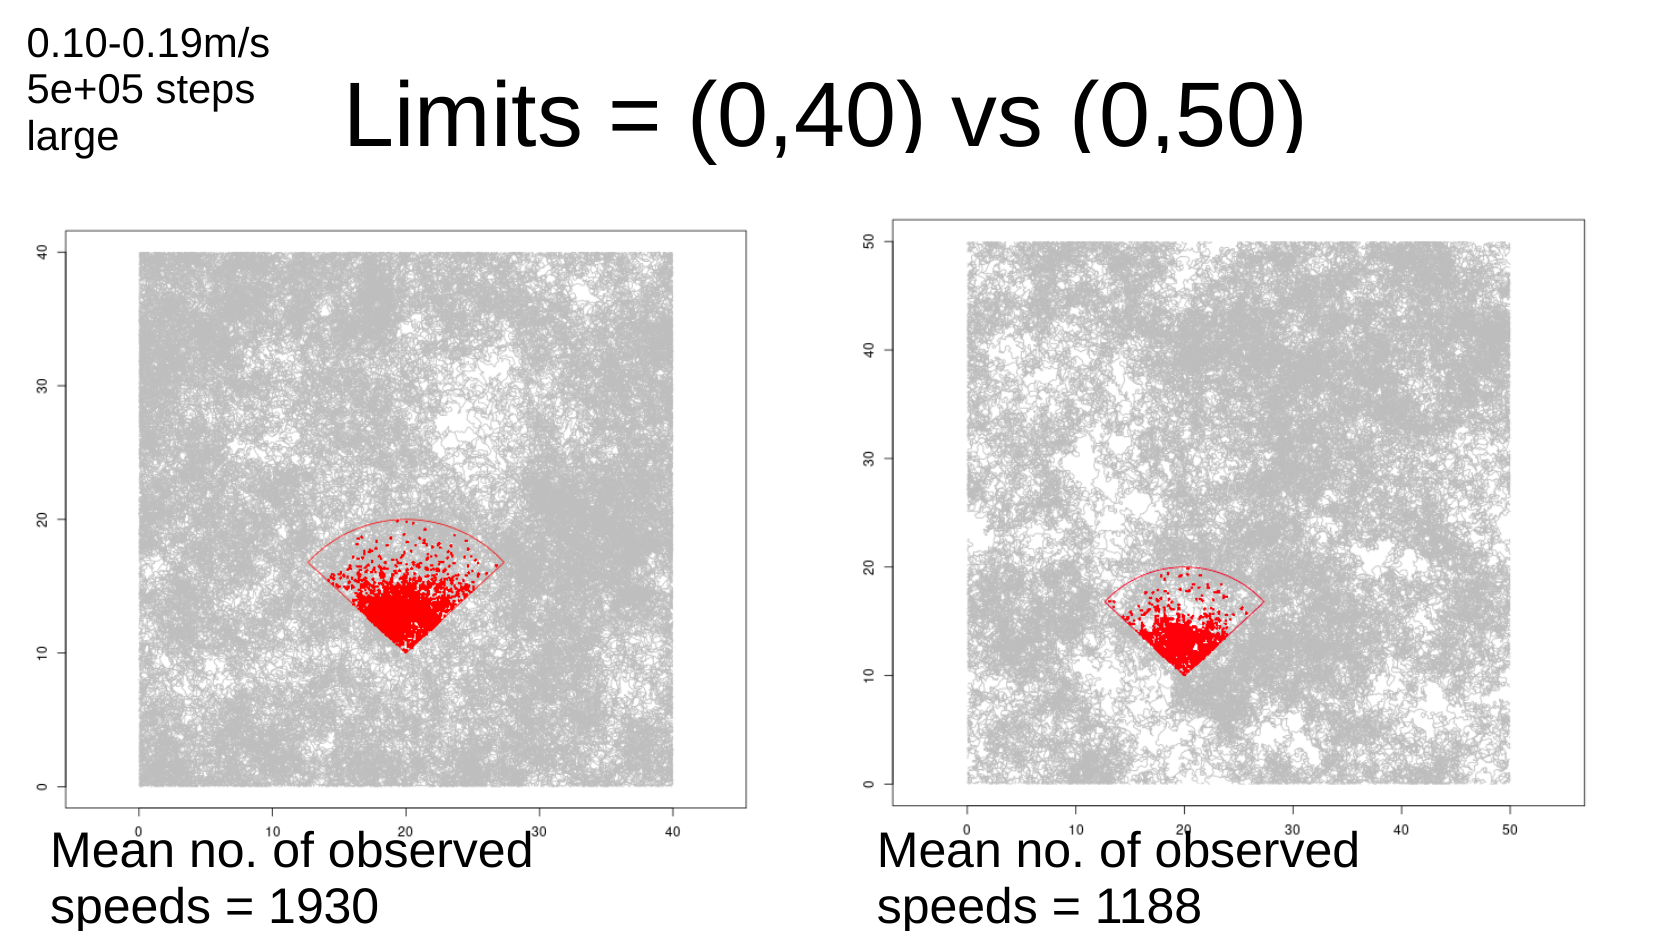

0.10-0.19m/s
5e+05 steps
large
# Limits = (0,40) vs (0,50)
Mean no. of observed speeds = 1188
Mean no. of observed speeds = 1930